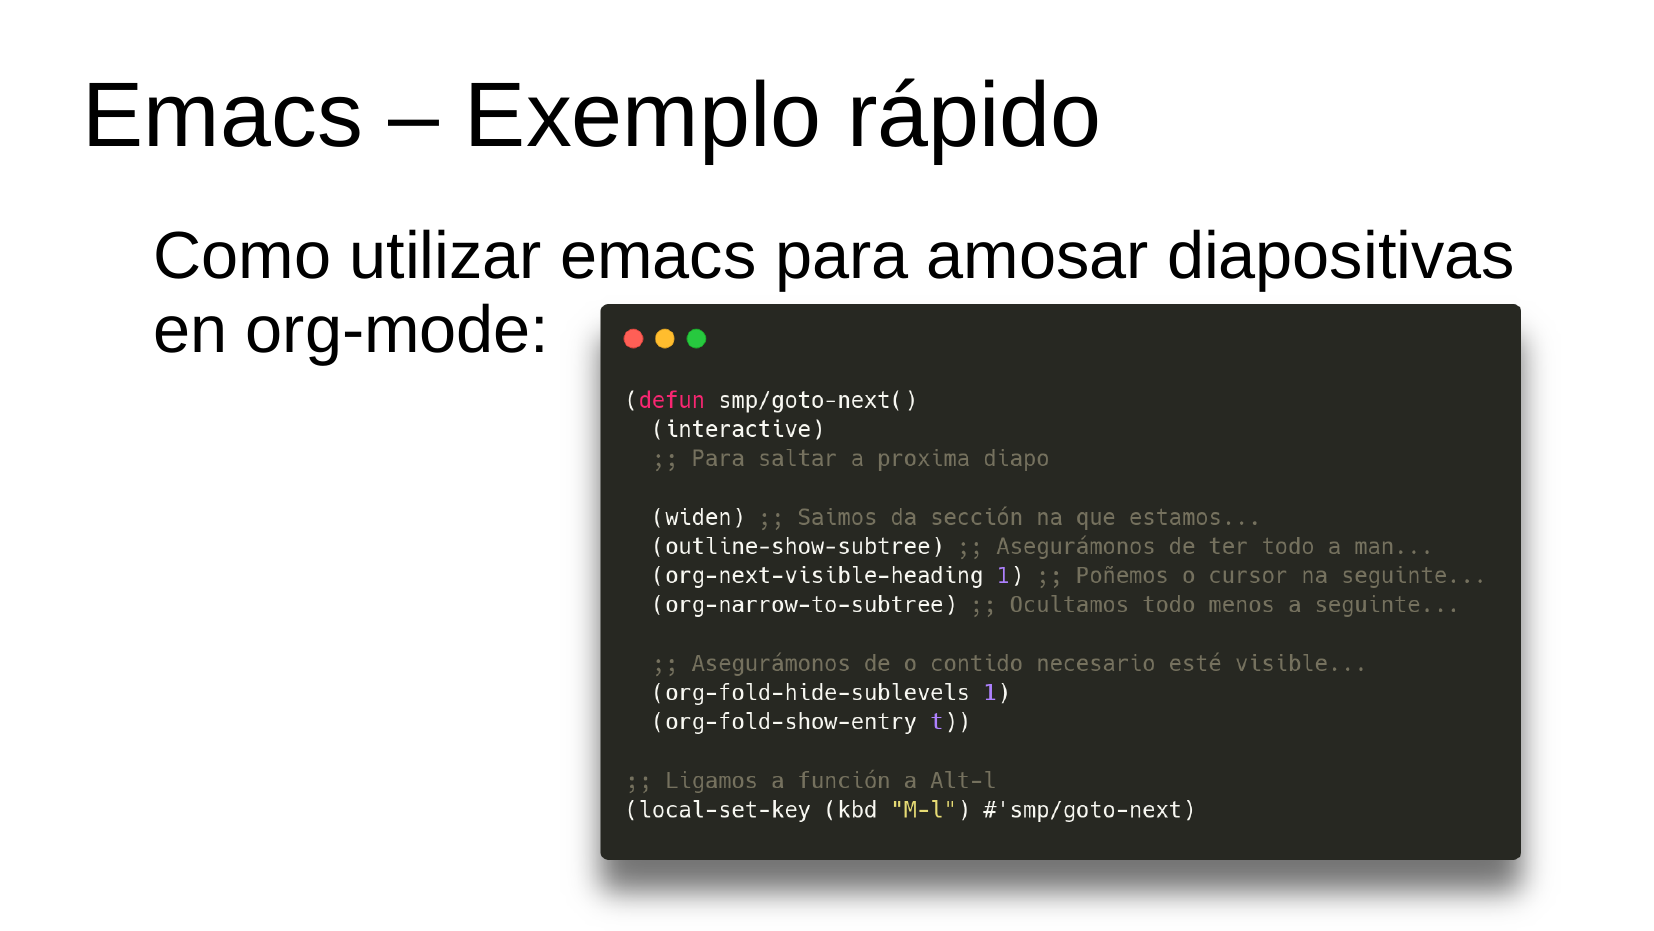

# Emacs – Exemplo rápido
Como utilizar emacs para amosar diapositivas en org-mode: